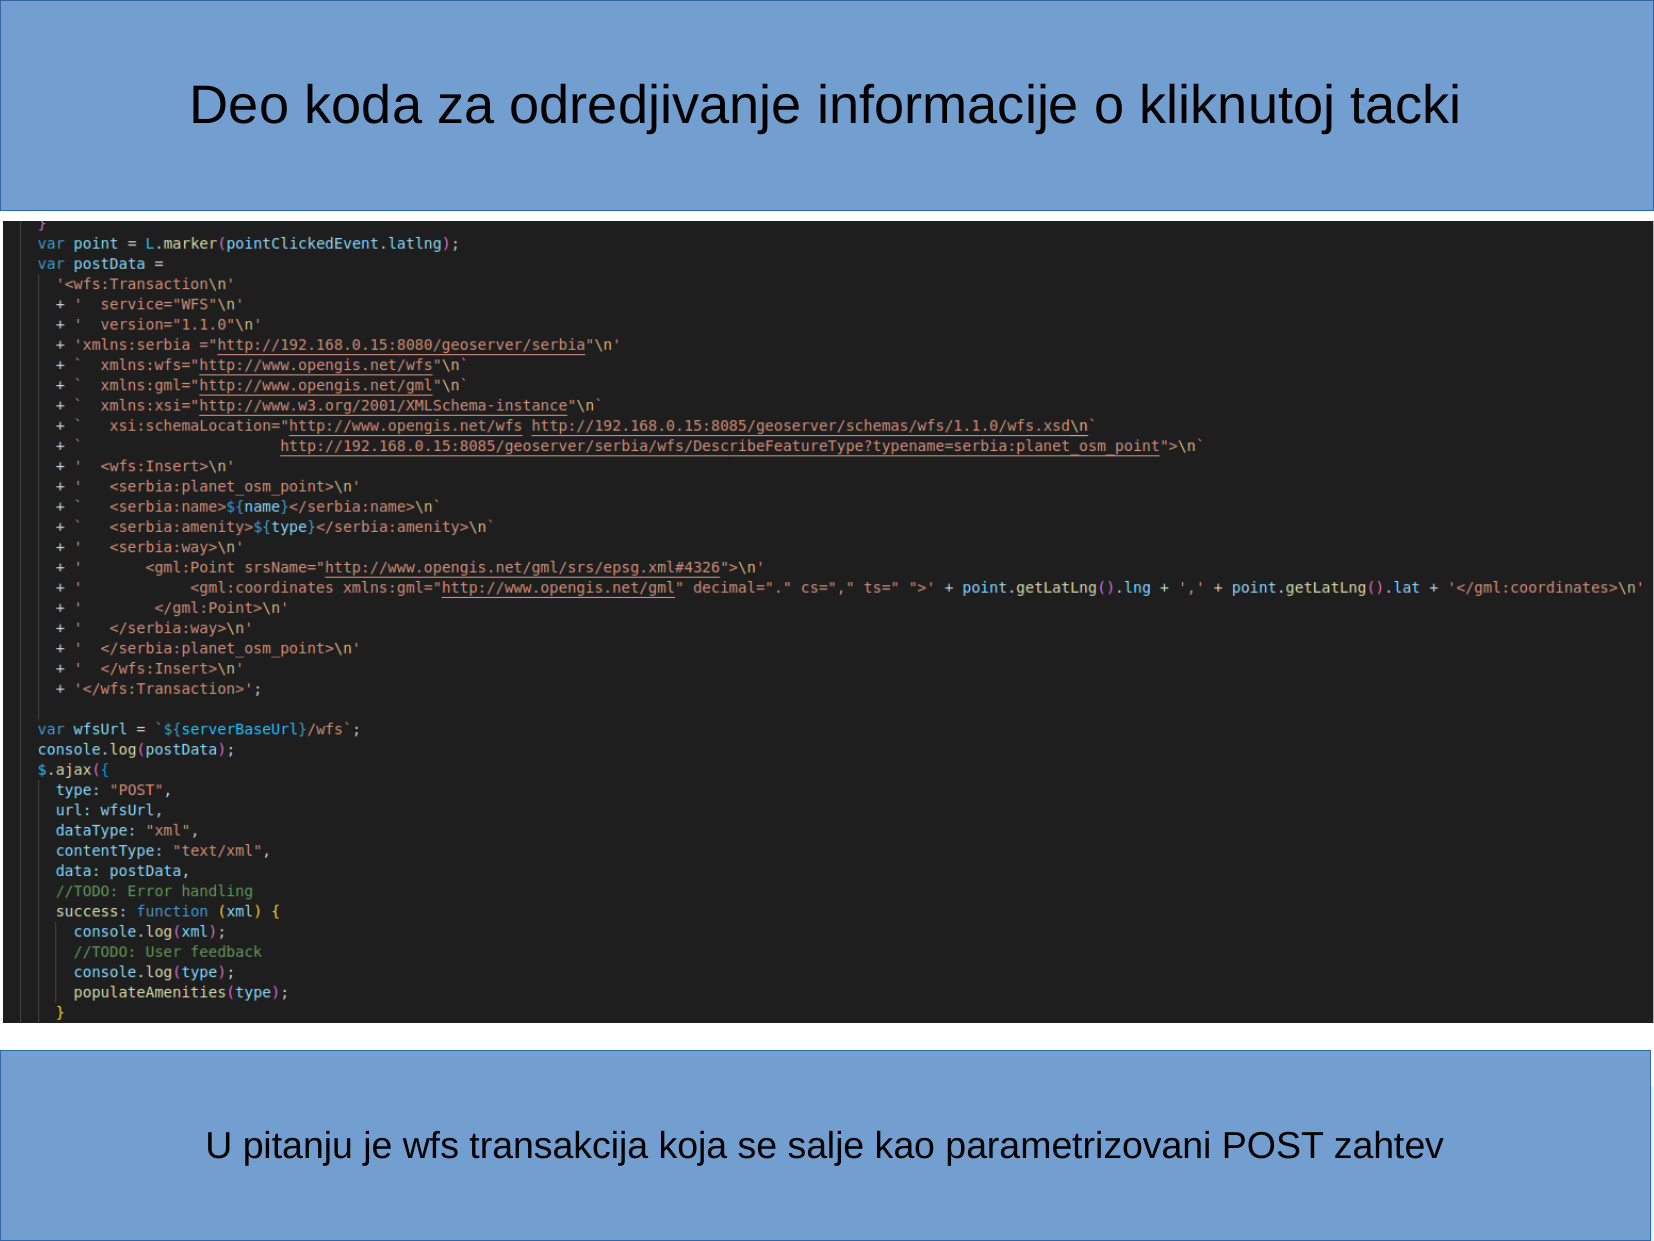

Deo koda za odredjivanje informacije o kliknutoj tacki
# Deo koda za odredjivanje informacije o kliknutoj tacki
U pitanju je wfs transakcija koja se salje kao parametrizovani POST zahtev